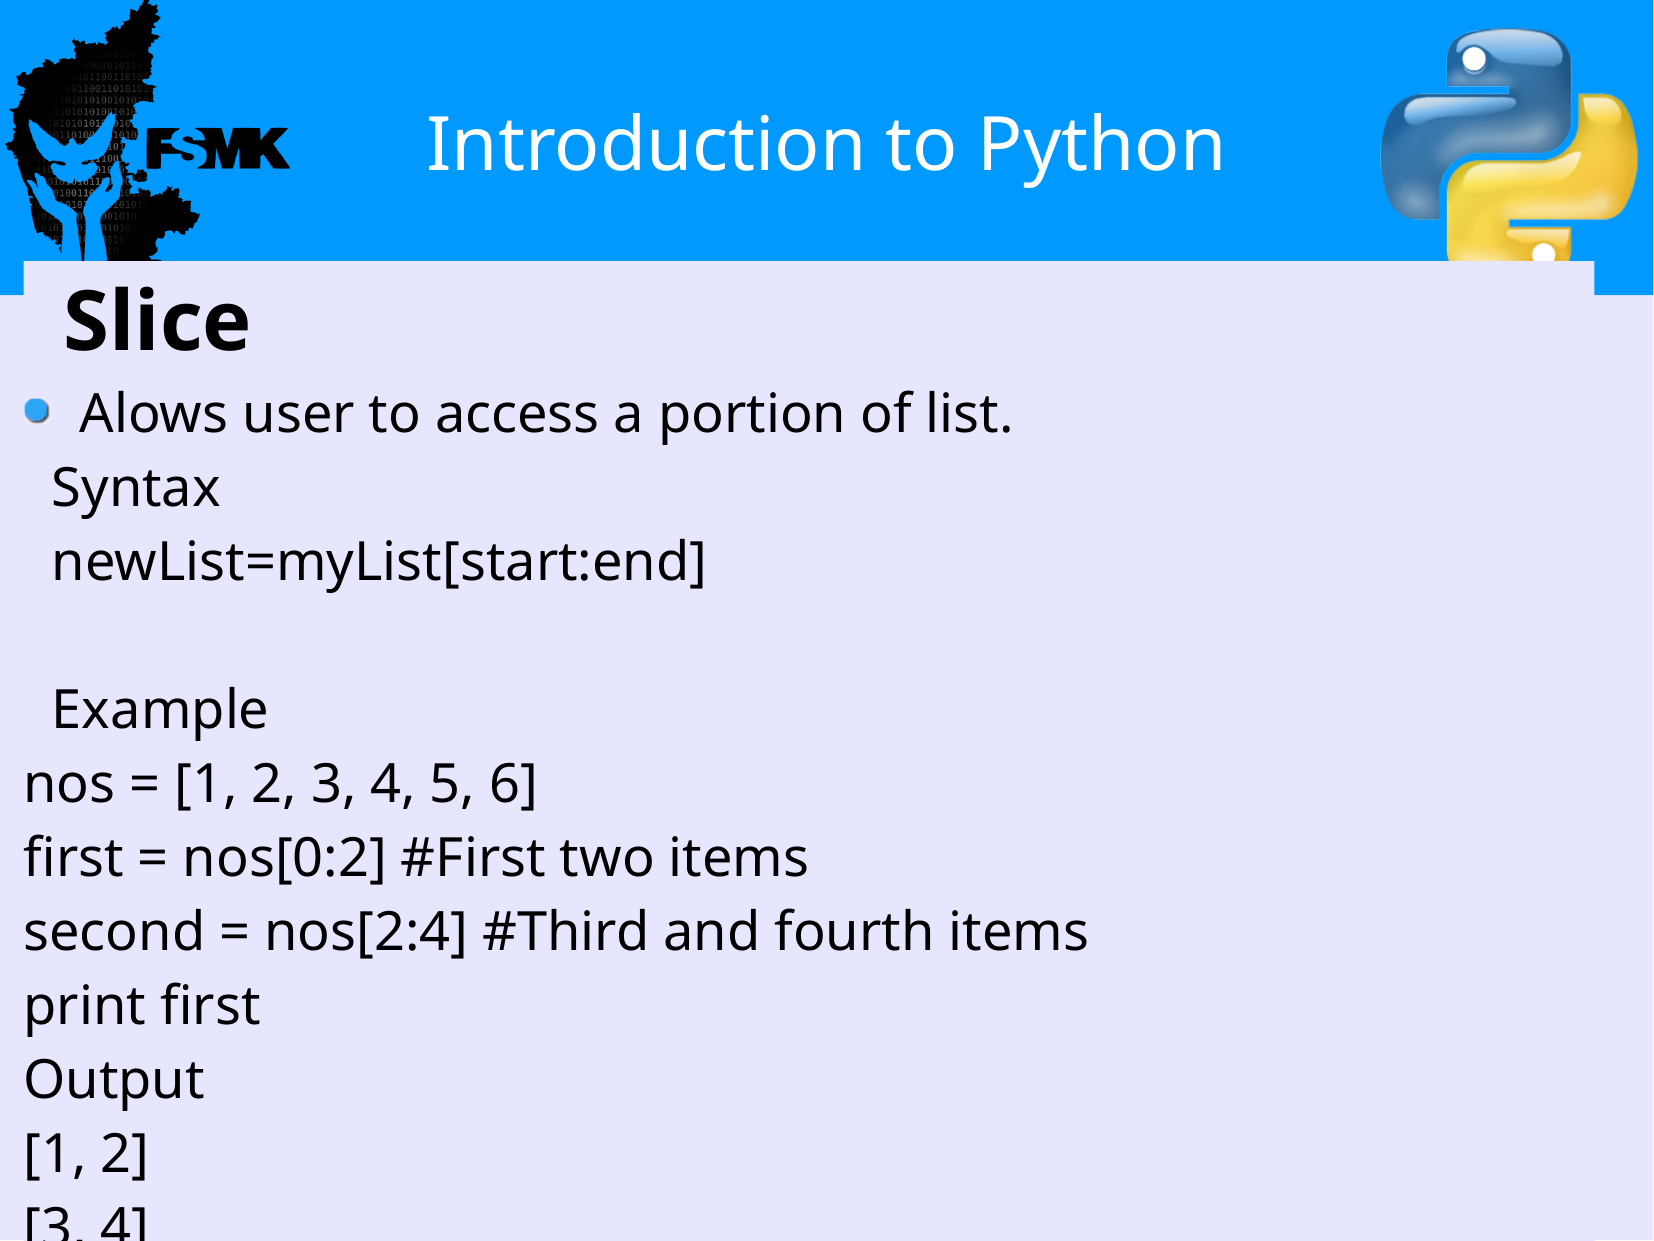

# Introduction to Python
Slice
 Alows user to access a portion of list.
Syntax
newList=myList[start:end]
 Example
nos = [1, 2, 3, 4, 5, 6]
first = nos[0:2] #First two items
second = nos[2:4] #Third and fourth items
print first
Output
[1, 2]
[3, 4]